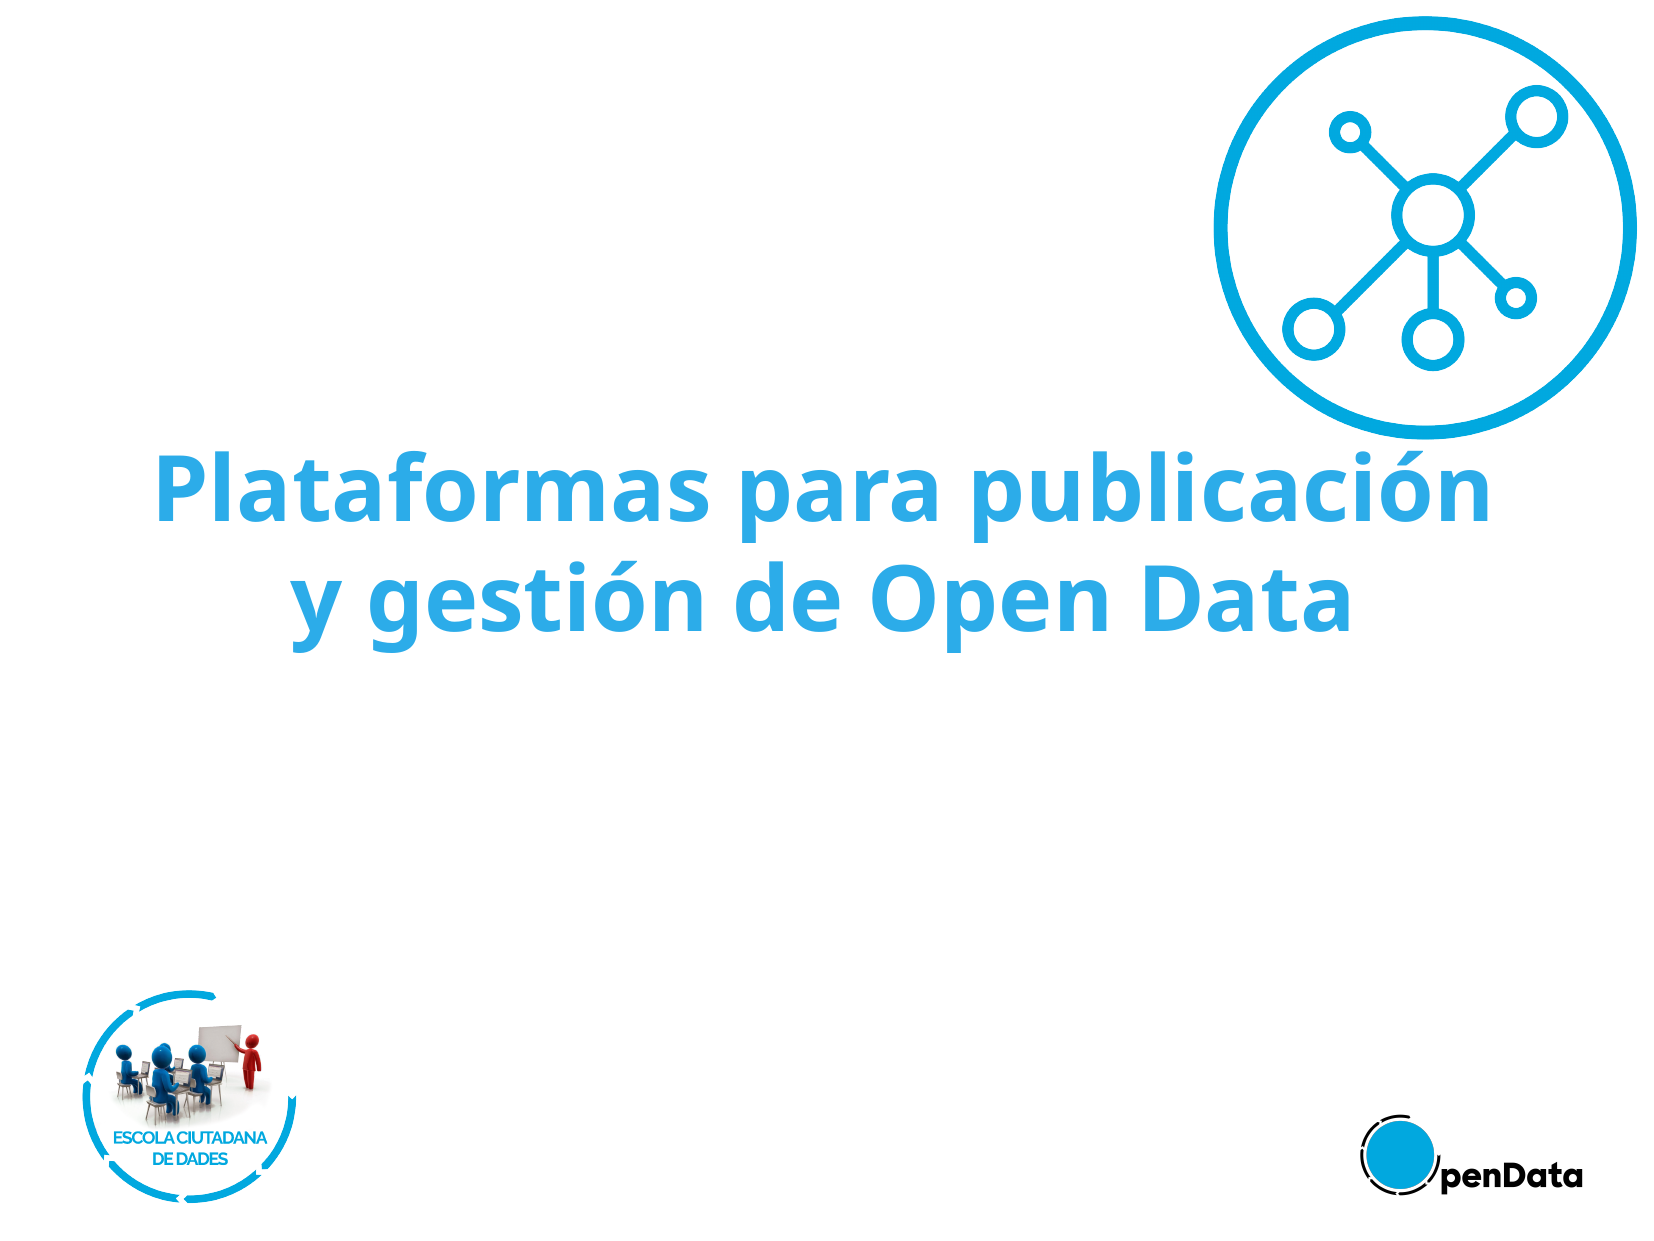

Plataformas para publicación y gestión de Open Data